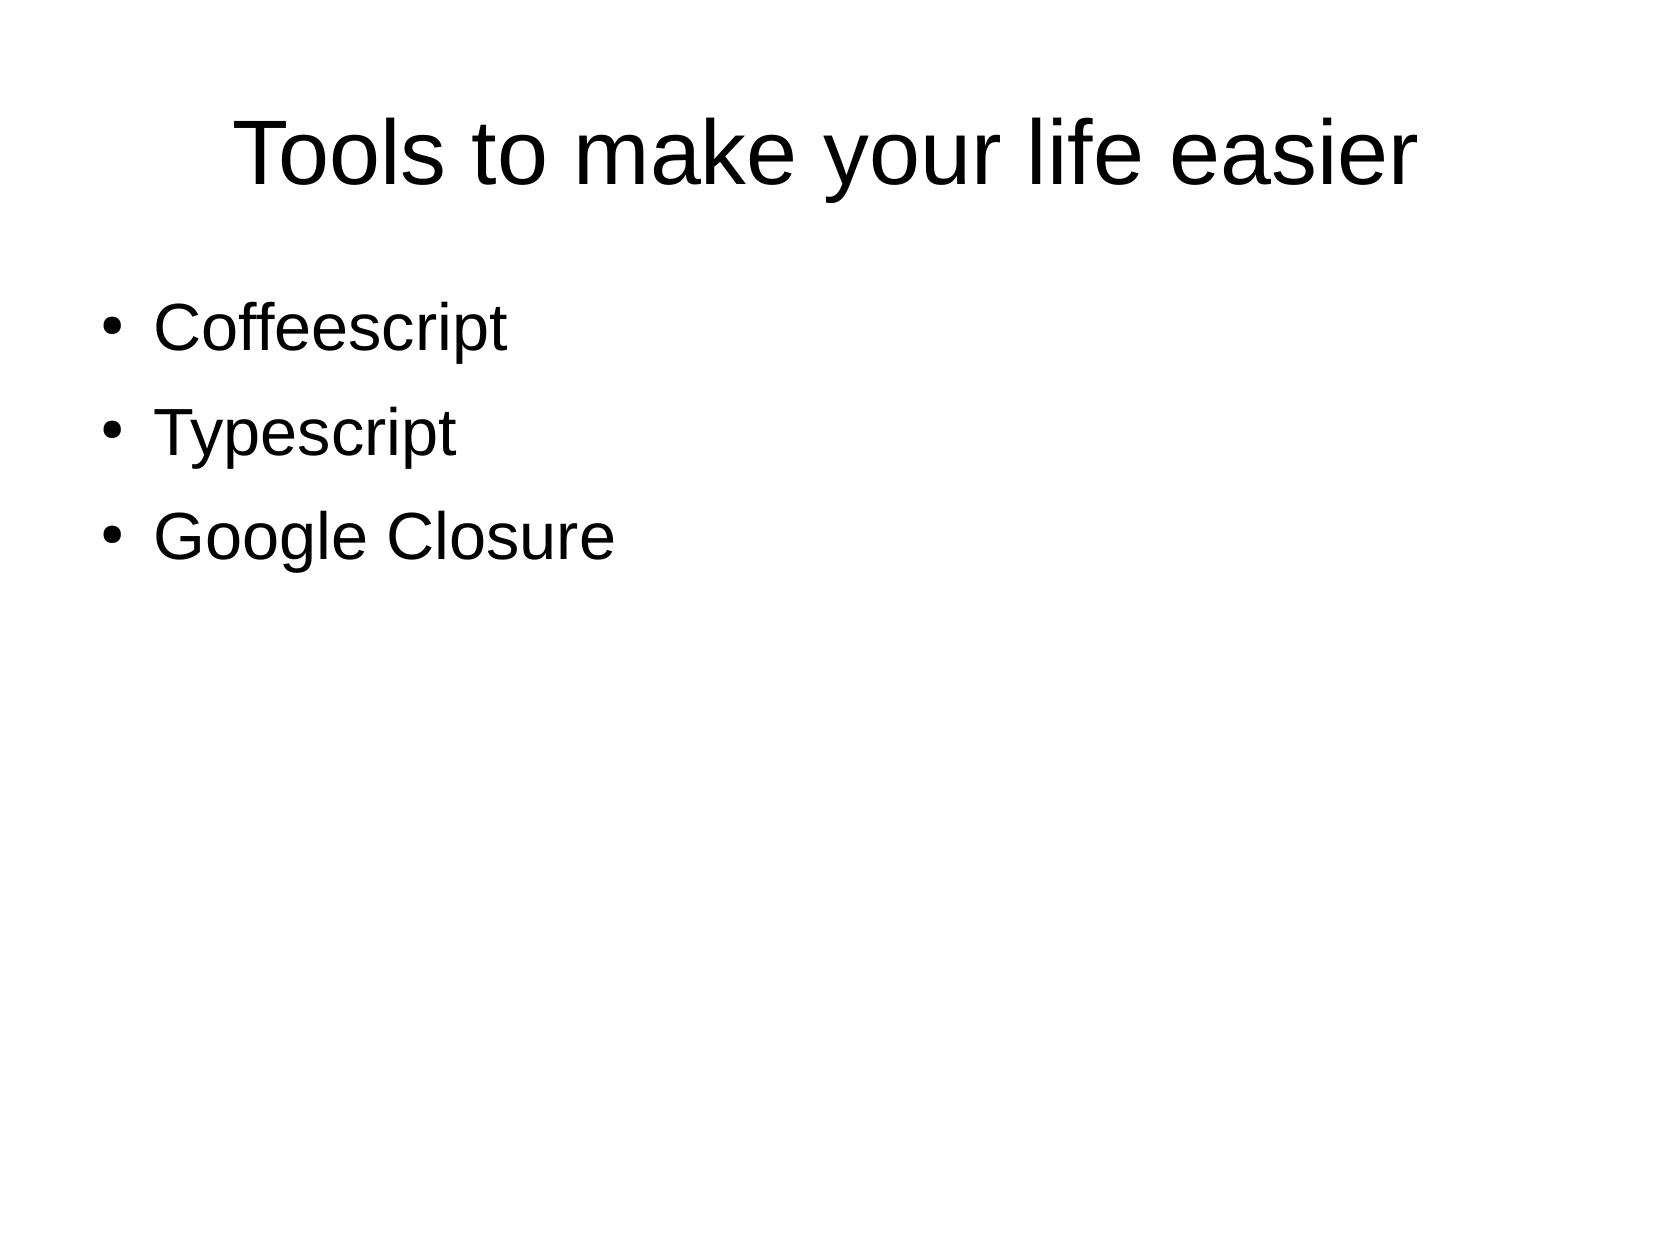

# Tools to make your life easier
Coffeescript
Typescript
Google Closure